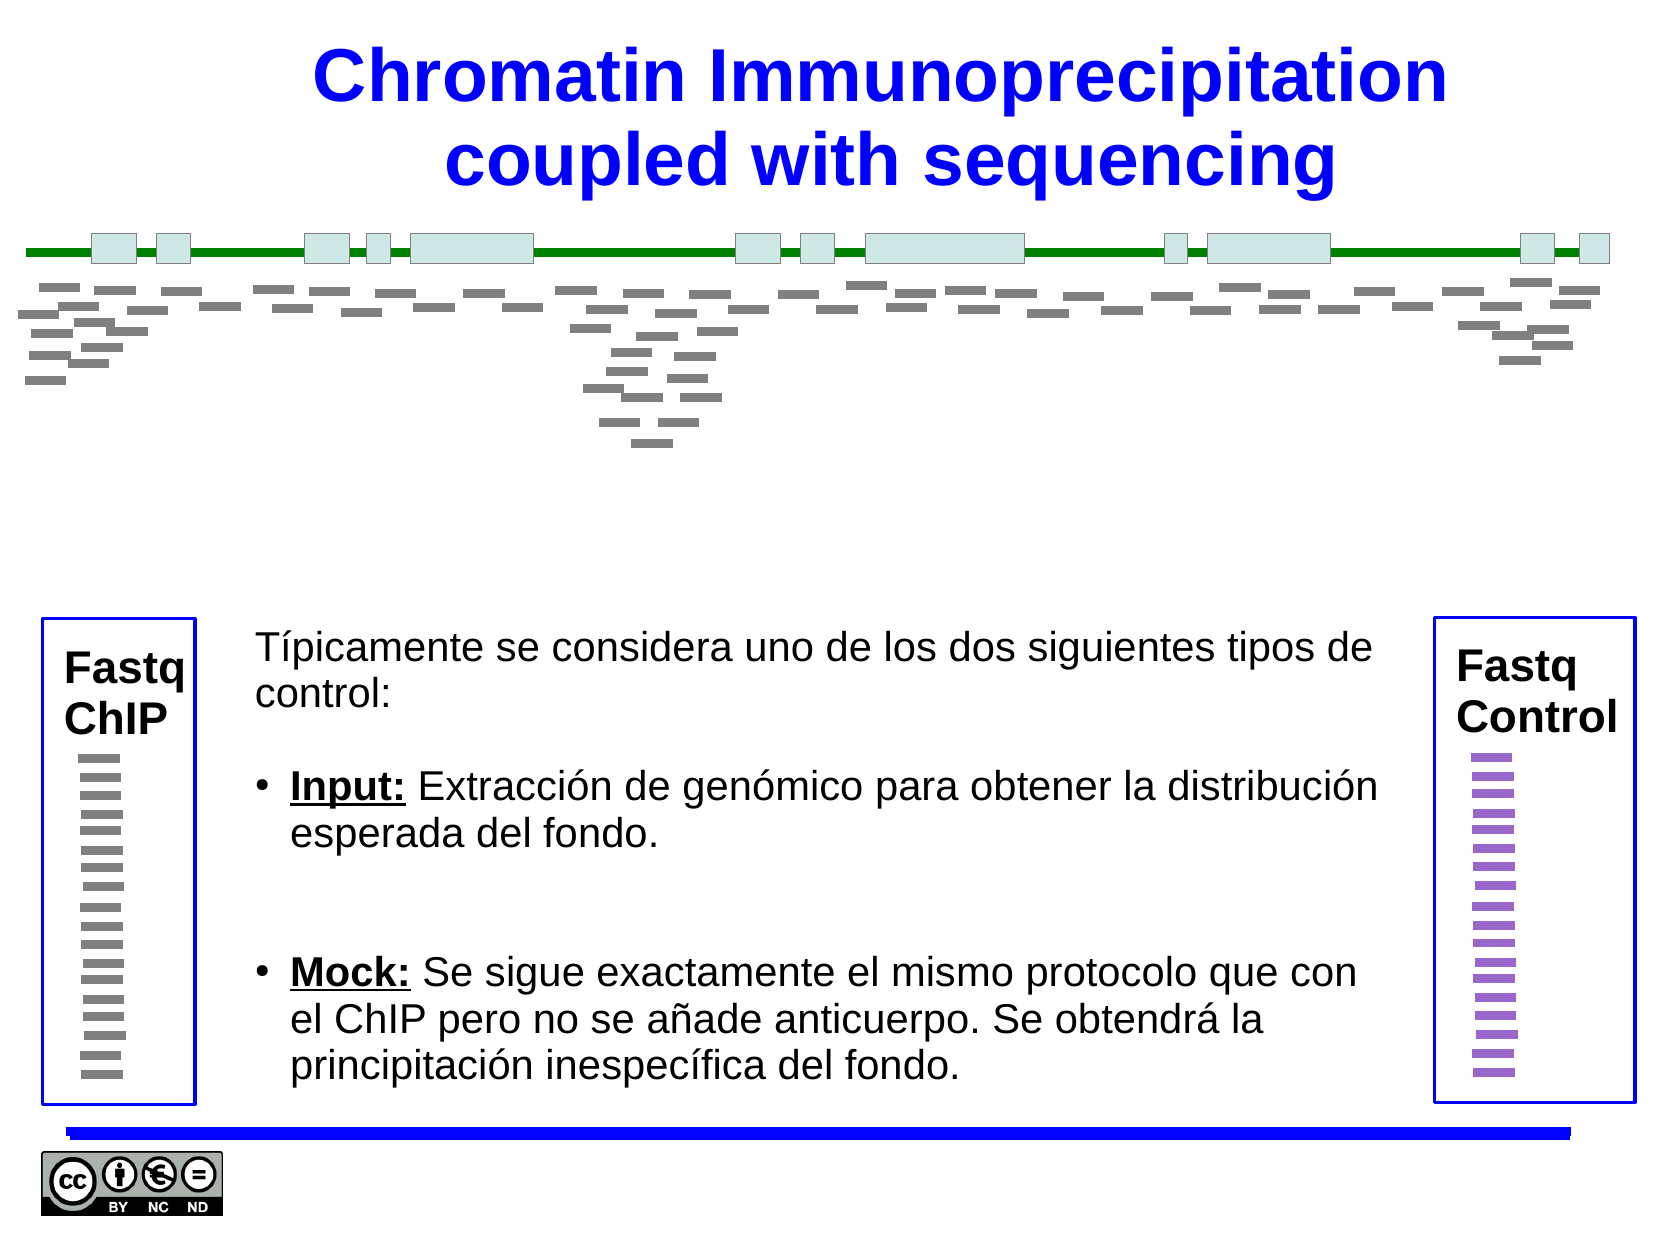

# Chromatin Immunoprecipitation coupled with sequencing
Típicamente se considera uno de los dos siguientes tipos de control:
Input: Extracción de genómico para obtener la distribución esperada del fondo.
Mock: Se sigue exactamente el mismo protocolo que con el ChIP pero no se añade anticuerpo. Se obtendrá la principitación inespecífica del fondo.
Fastq
Control
Fastq
ChIP